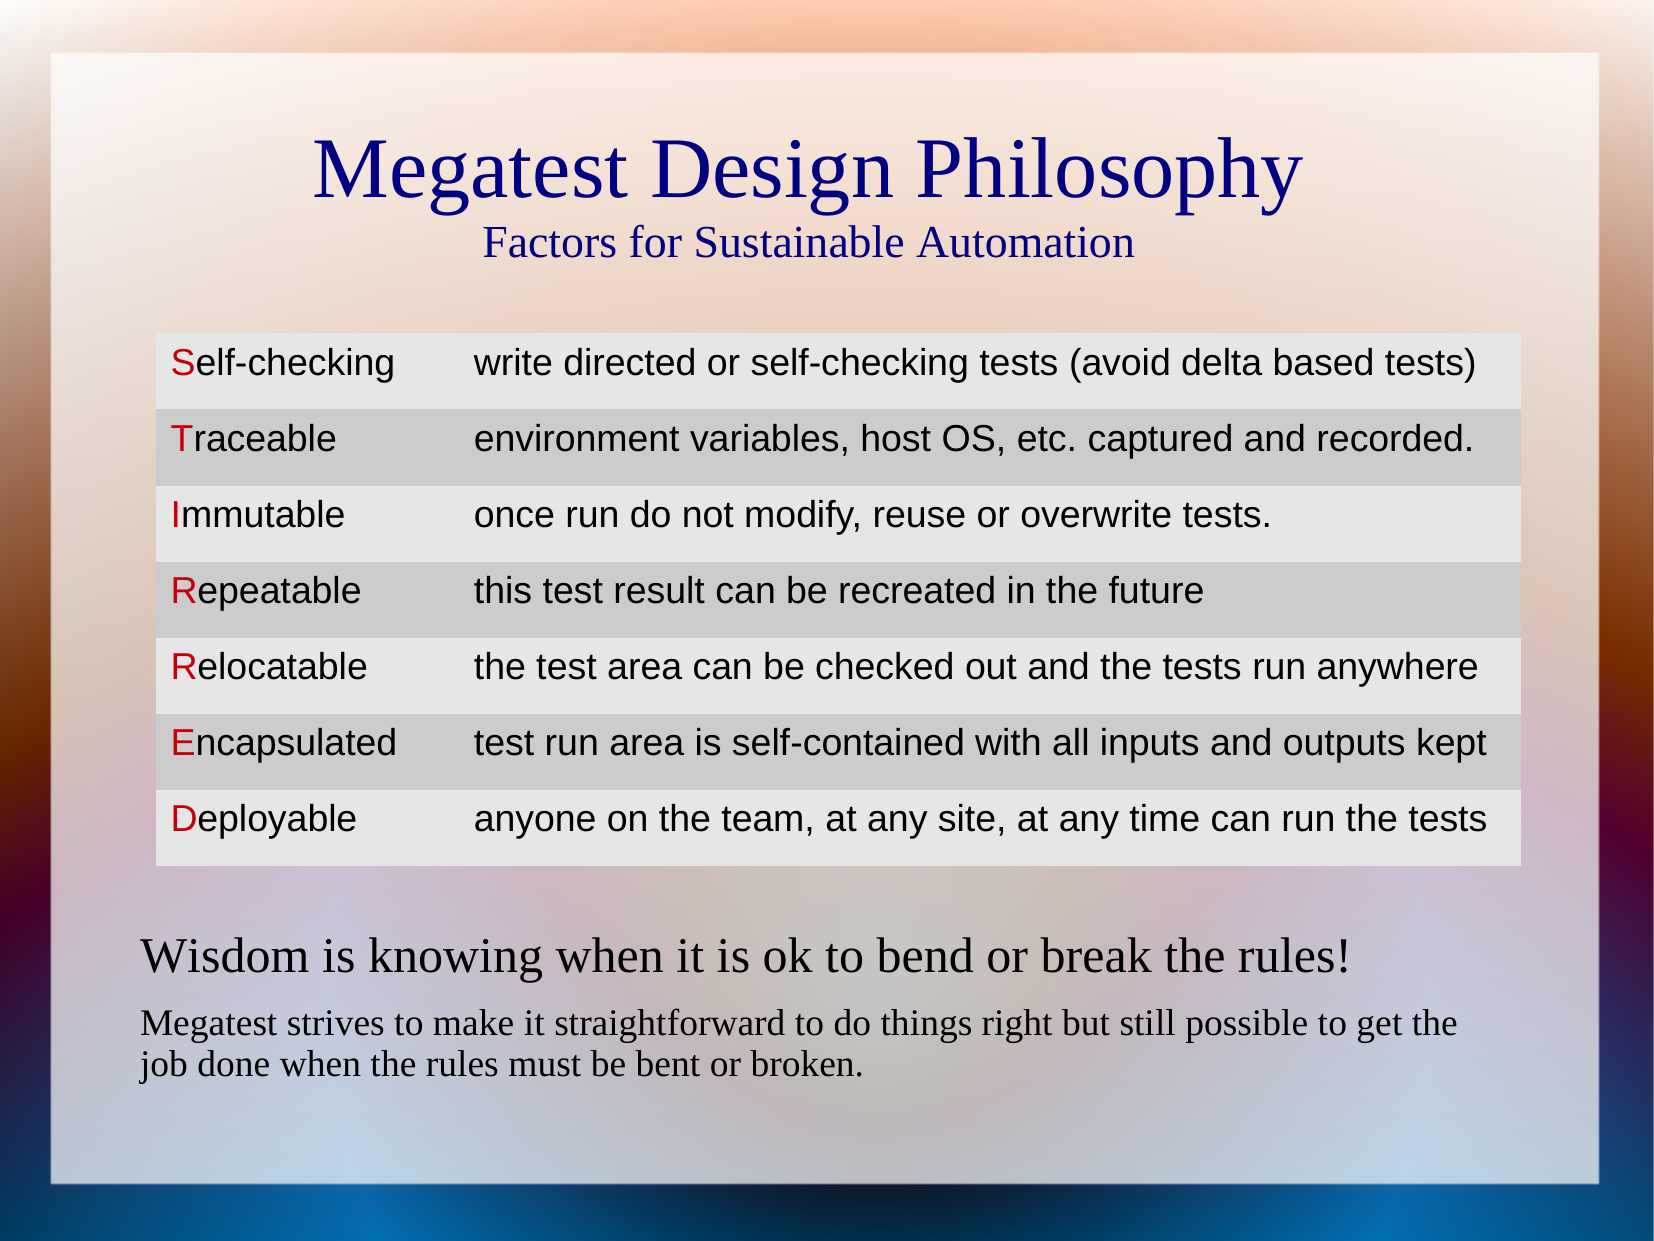

# Megatest Design Philosophy Factors for Sustainable Automation
| Self-checking | write directed or self-checking tests (avoid delta based tests) |
| --- | --- |
| Traceable | environment variables, host OS, etc. captured and recorded. |
| Immutable | once run do not modify, reuse or overwrite tests. |
| Repeatable | this test result can be recreated in the future |
| Relocatable | the test area can be checked out and the tests run anywhere |
| Encapsulated | test run area is self-contained with all inputs and outputs kept |
| Deployable | anyone on the team, at any site, at any time can run the tests |
Wisdom is knowing when it is ok to bend or break the rules!
Megatest strives to make it straightforward to do things right but still possible to get the job done when the rules must be bent or broken.